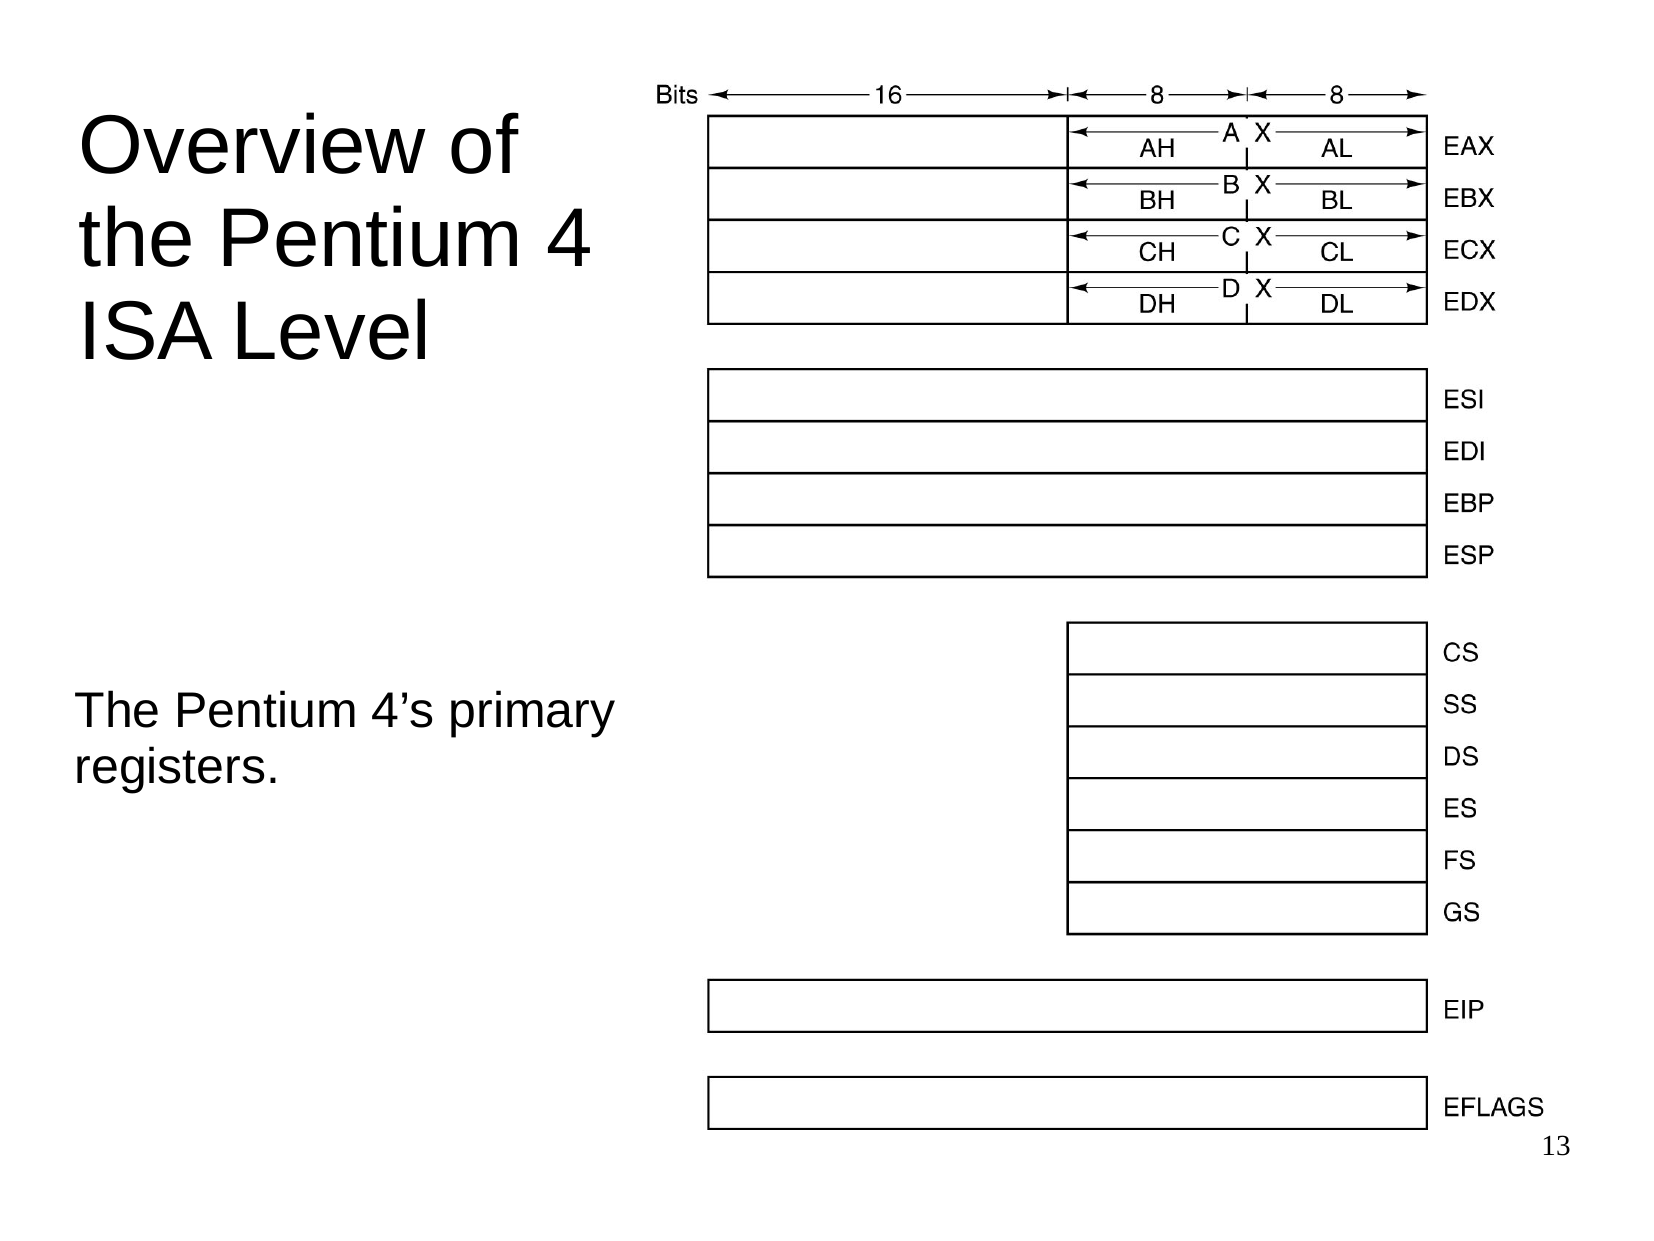

Overview of
the Pentium 4
ISA Level
The Pentium 4’s primary
registers.
13